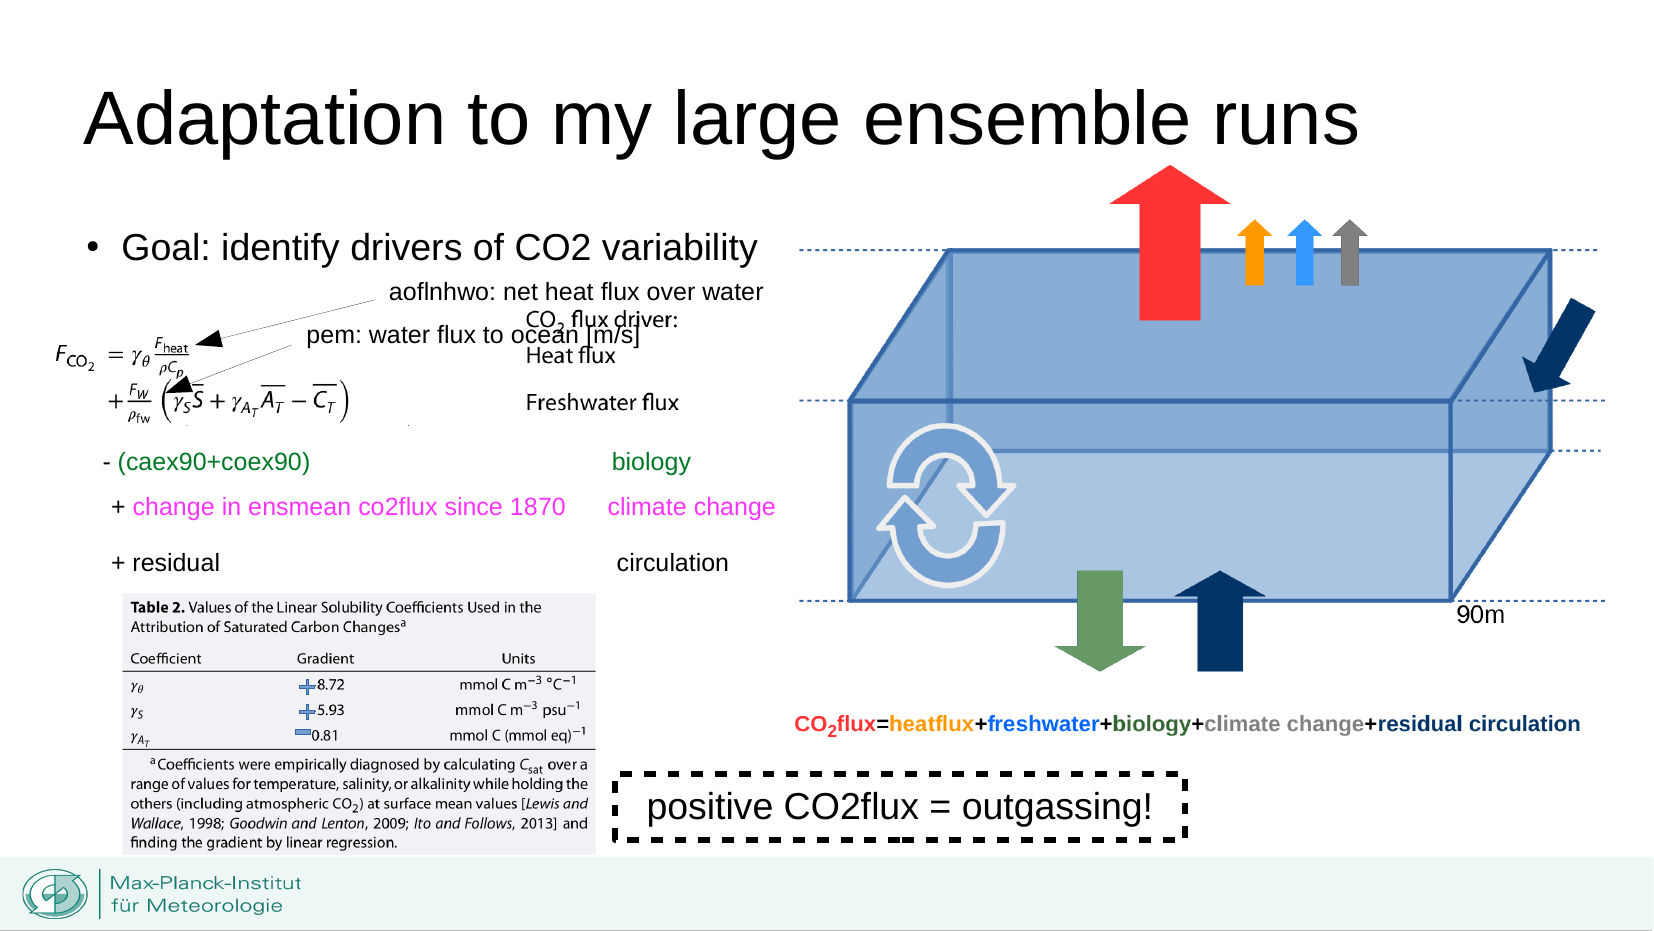

# Adaptation to my large ensemble runs
Goal: identify drivers of CO2 variability
aoflnhwo: net heat flux over water
pem: water flux to ocean [m/s]
- (caex90+coex90)		 biology
+ change in ensmean co2flux since 1870 climate change
+ residual					 circulation
positive CO2flux = outgassing!